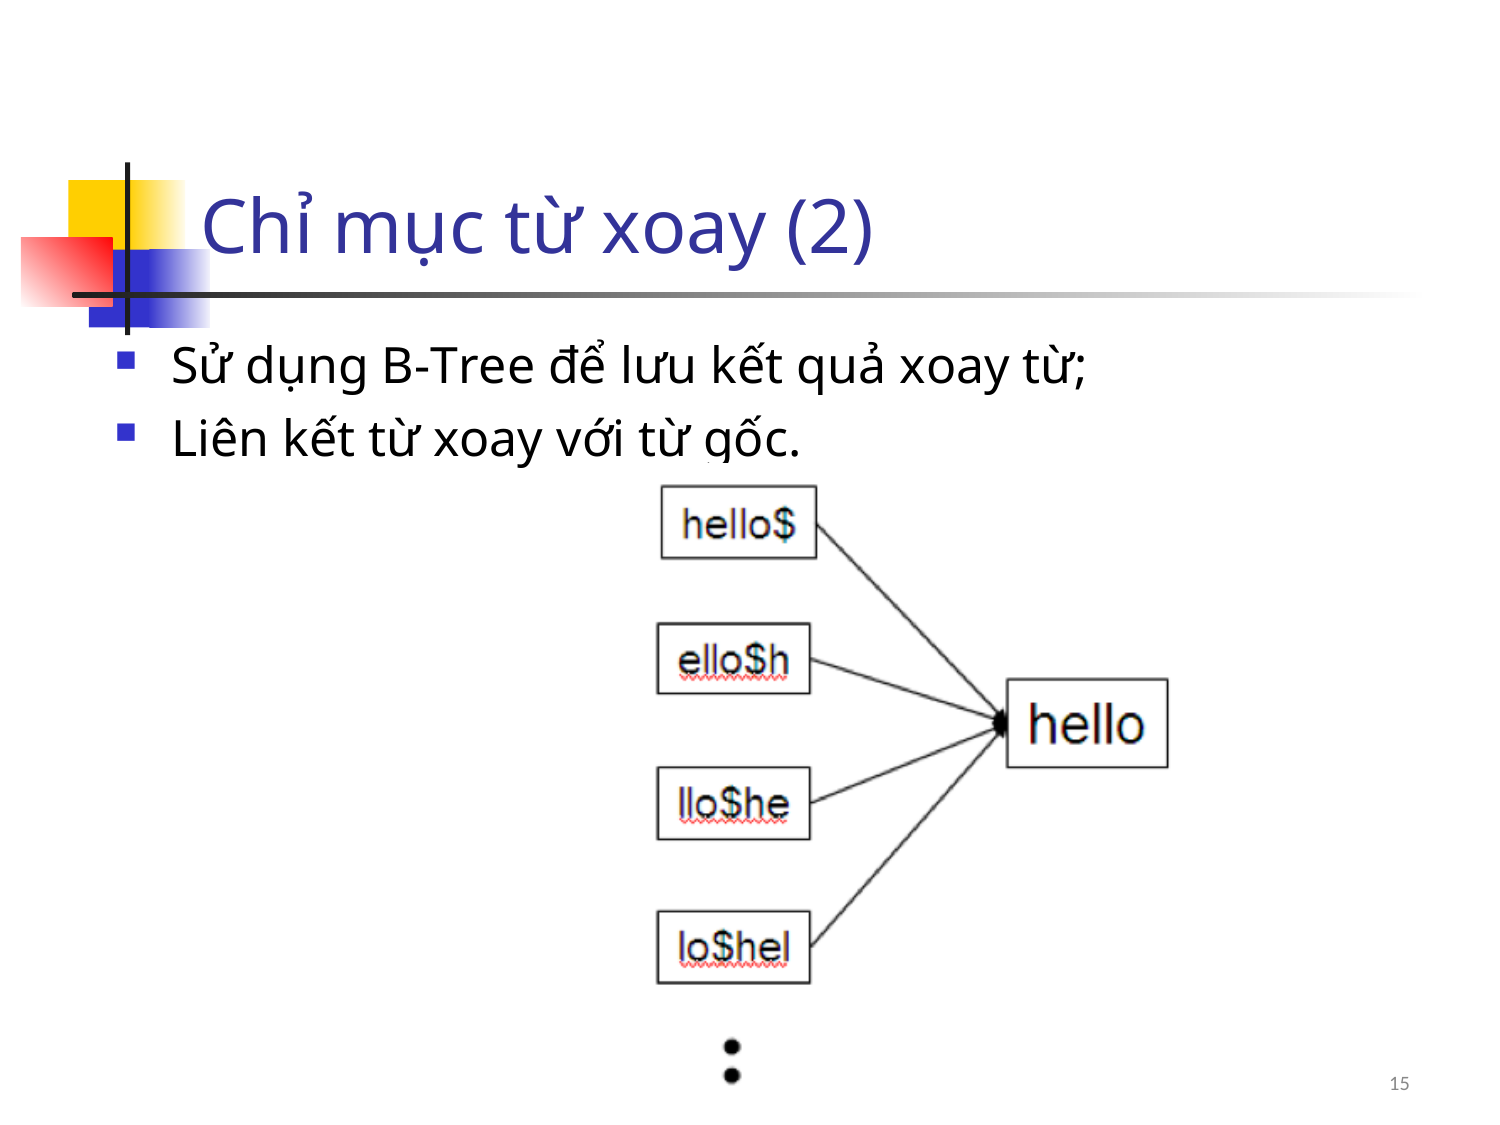

Chỉ mục từ xoay (2)
Sử dụng B-Tree để lưu kết quả xoay từ;
Liên kết từ xoay với từ gốc.